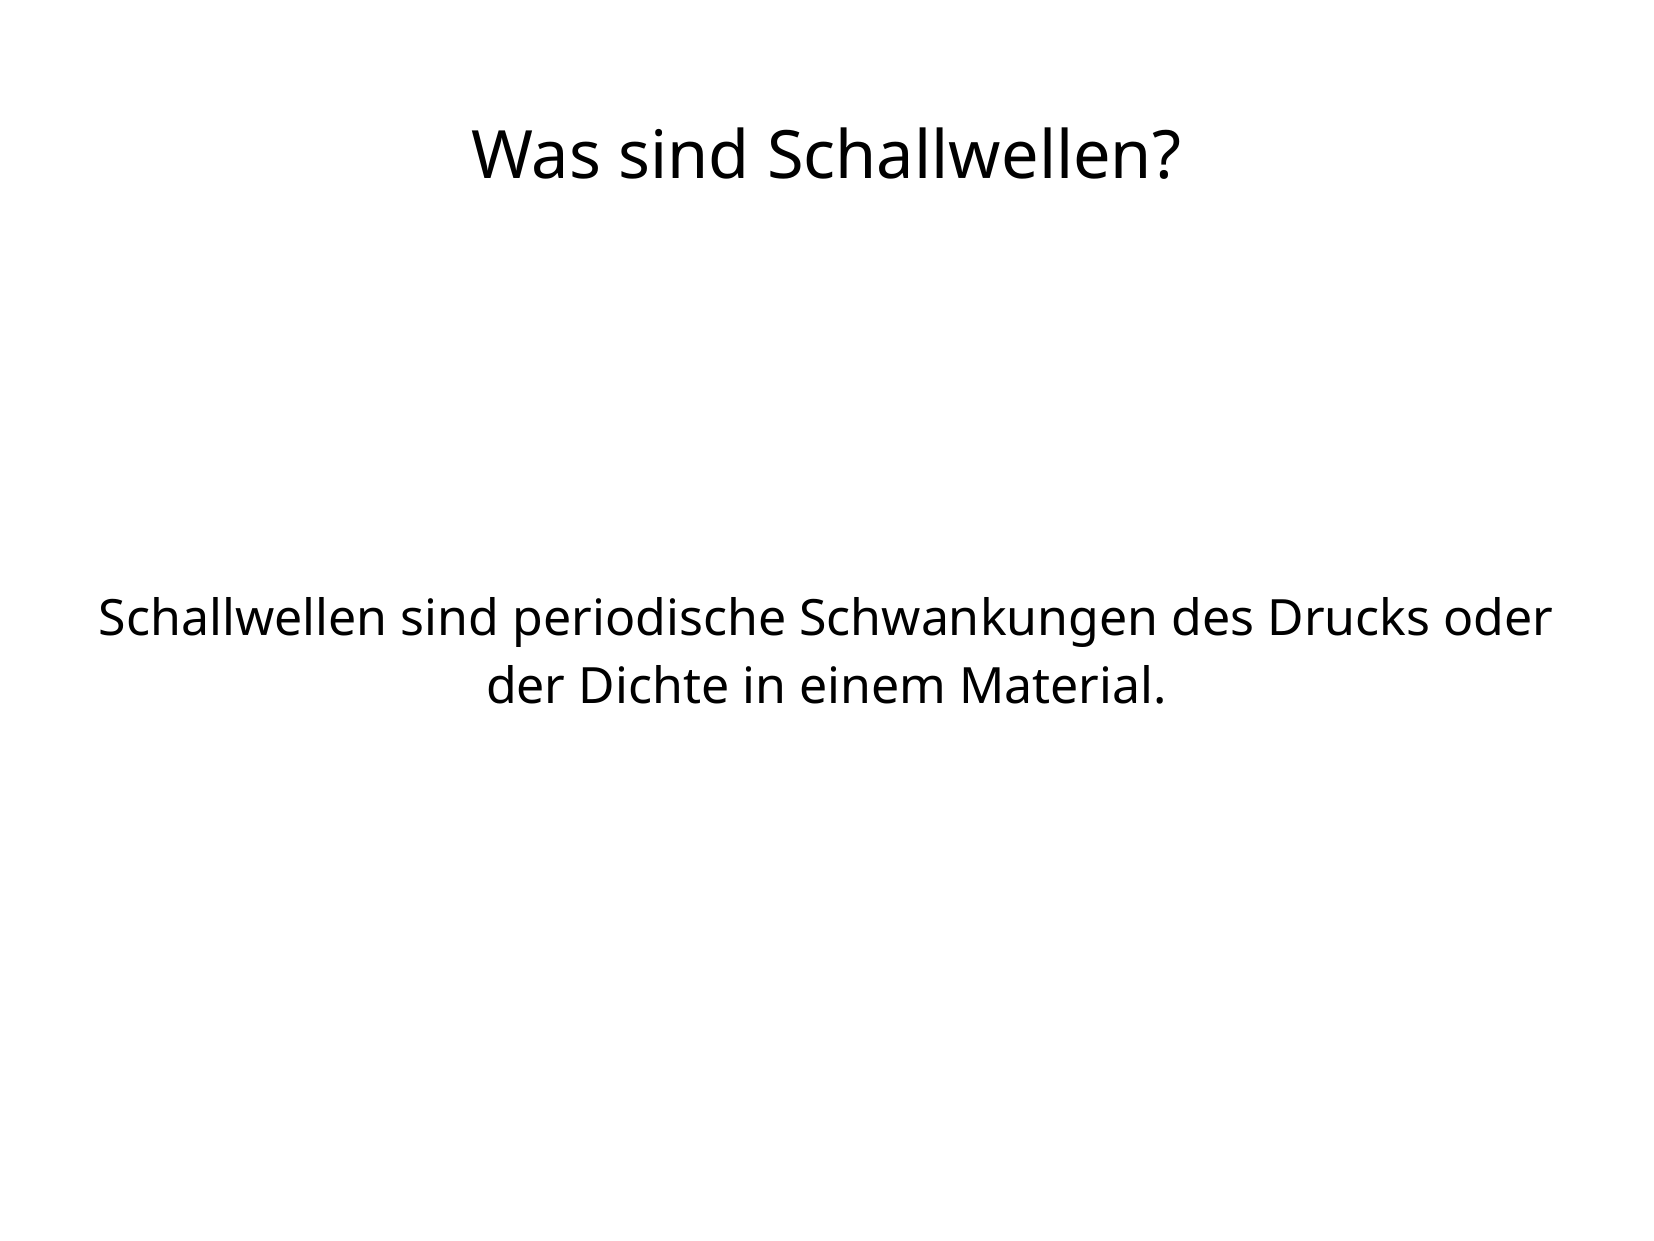

# Was sind Schallwellen?
Schallwellen sind periodische Schwankungen des Drucks oder der Dichte in einem Material.